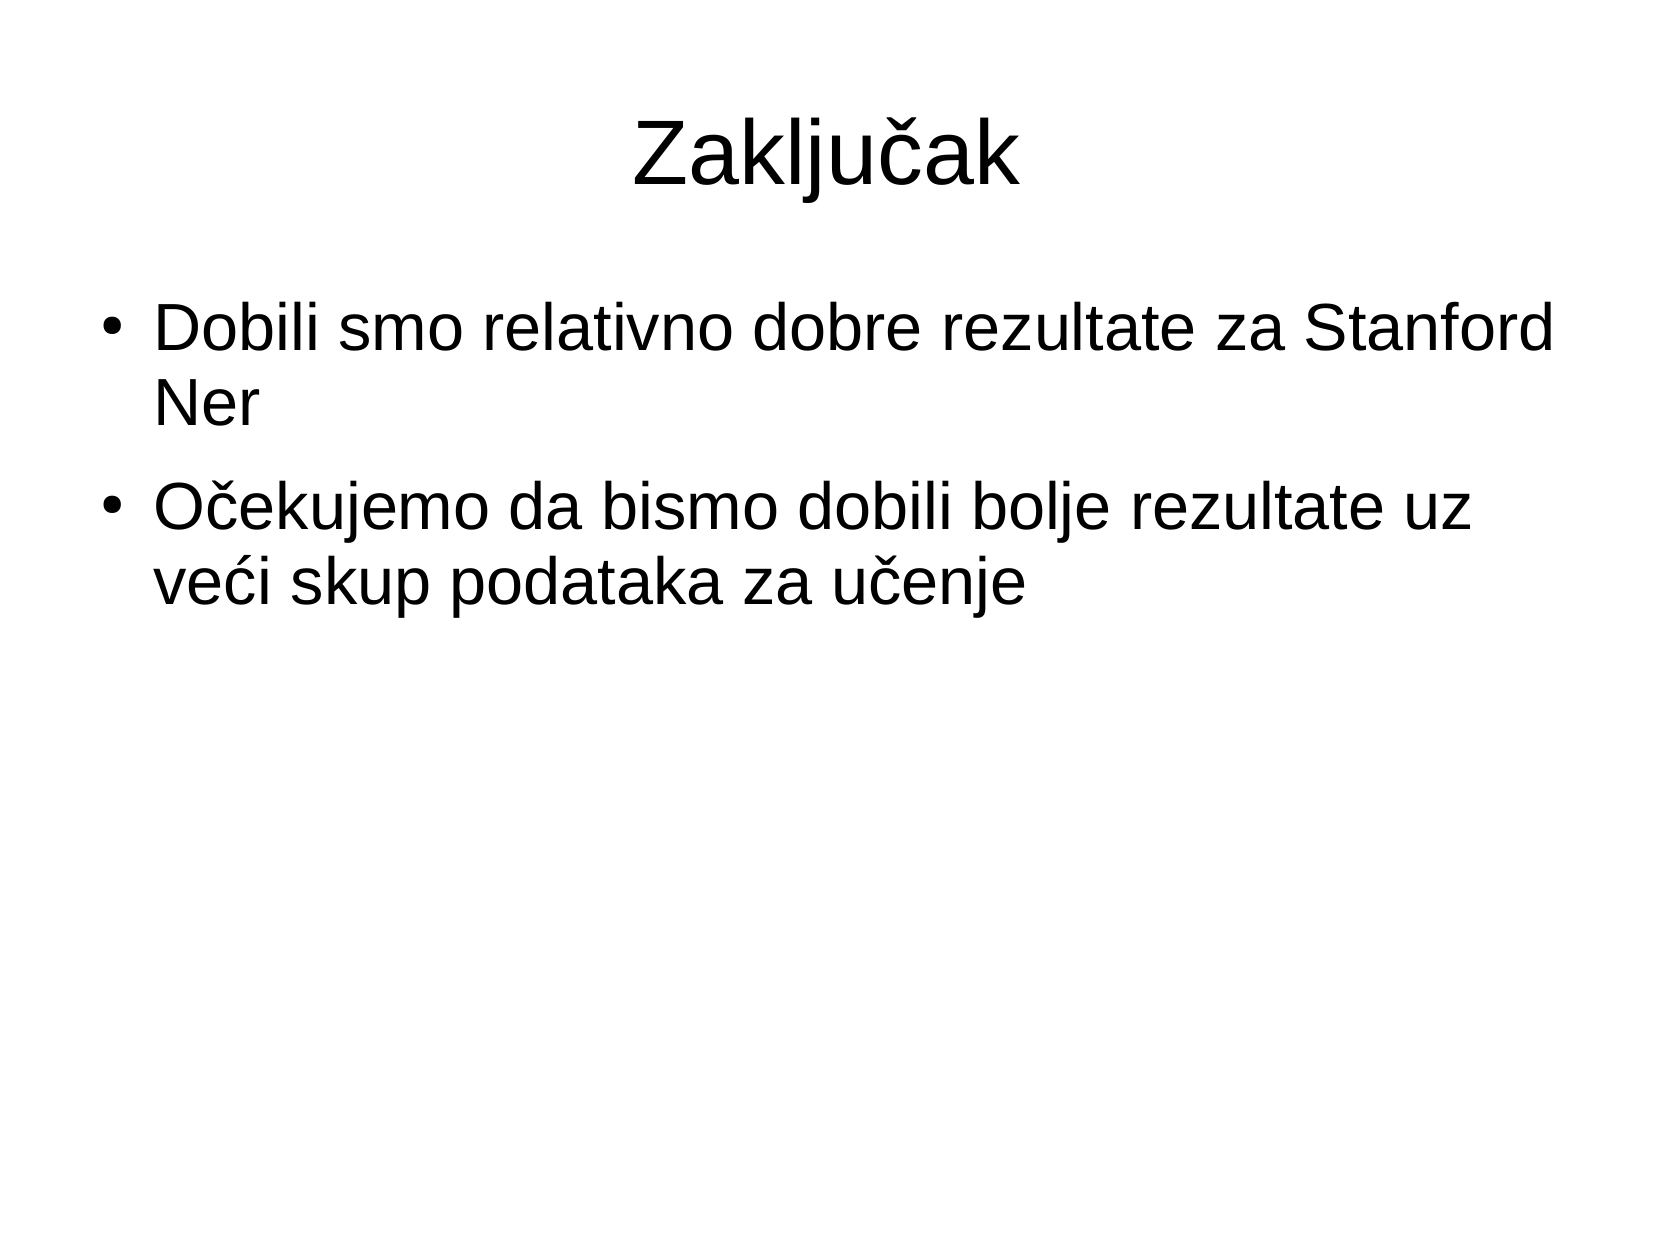

# Zaključak
Dobili smo relativno dobre rezultate za Stanford Ner
Očekujemo da bismo dobili bolje rezultate uz veći skup podataka za učenje